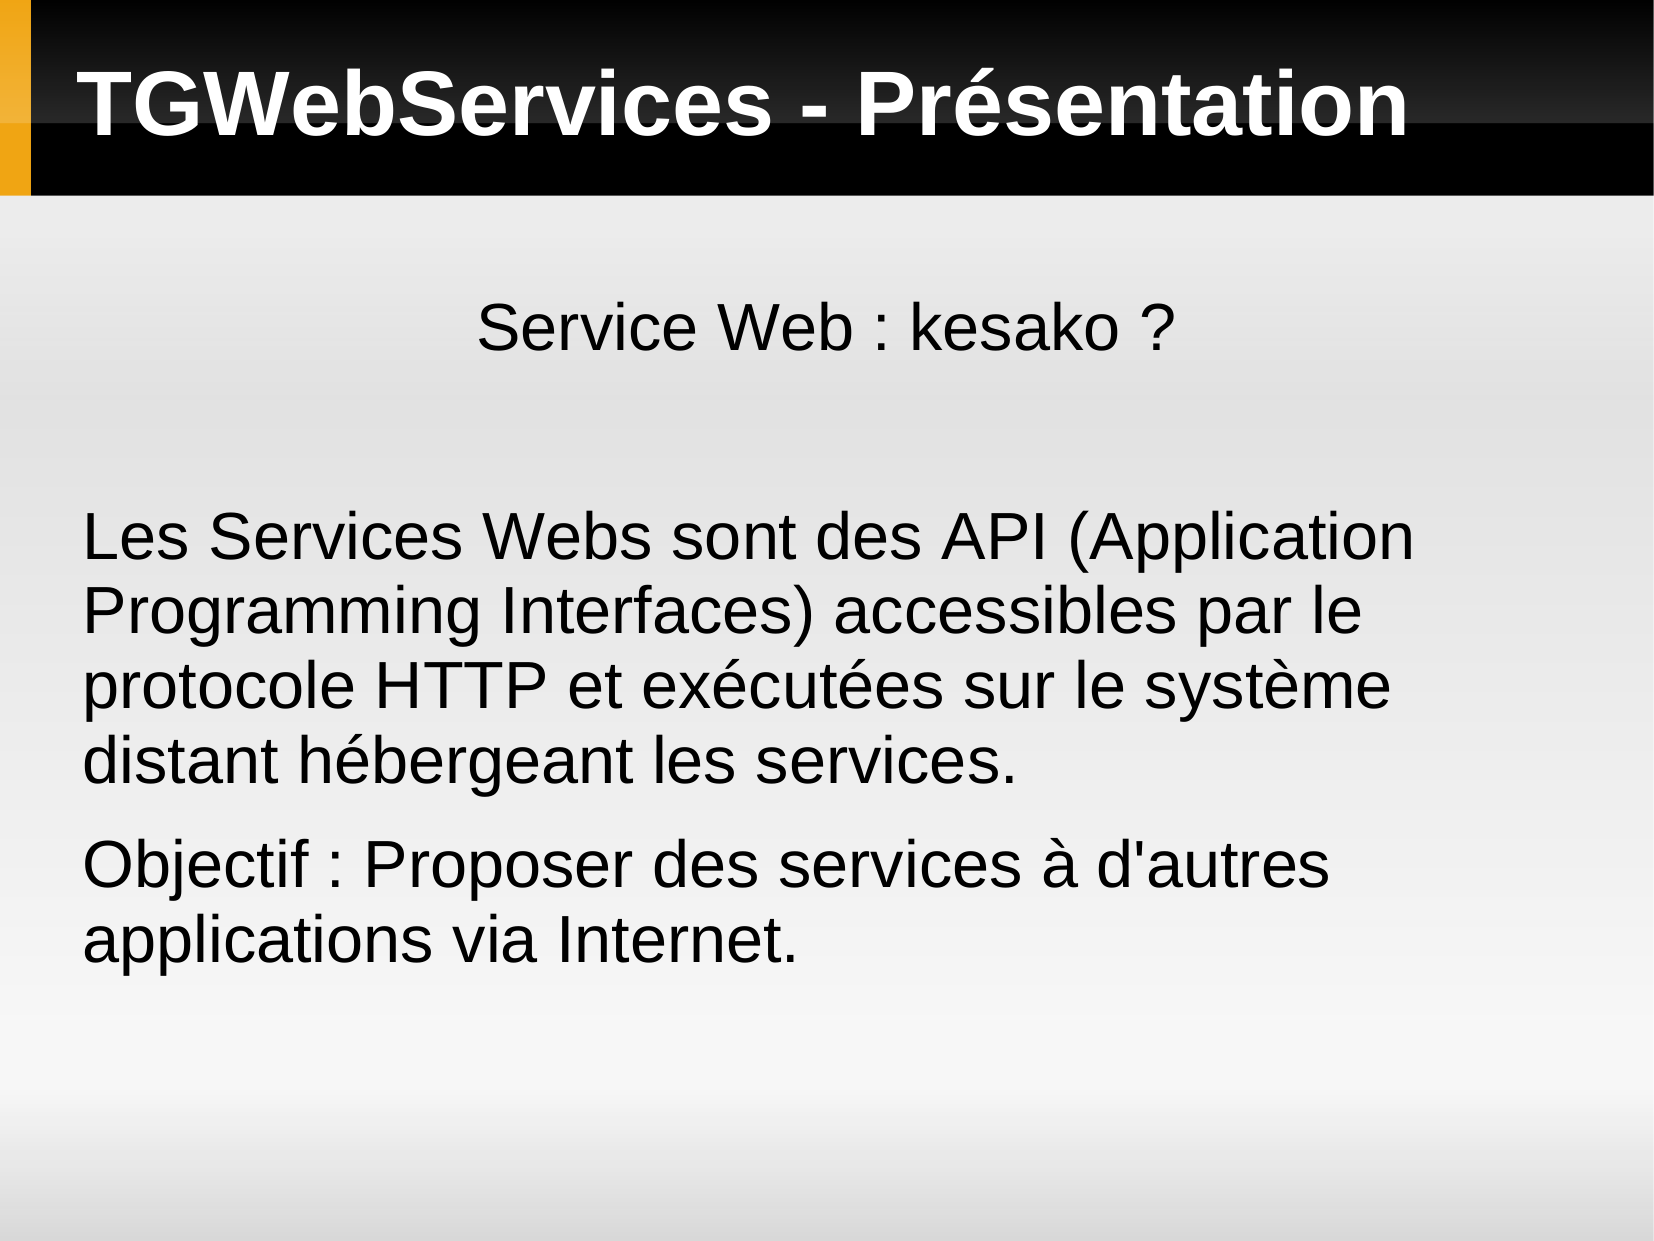

# TGWebServices - Présentation
Service Web : kesako ?
Les Services Webs sont des API (Application Programming Interfaces) accessibles par le protocole HTTP et exécutées sur le système distant hébergeant les services.
Objectif : Proposer des services à d'autres applications via Internet.